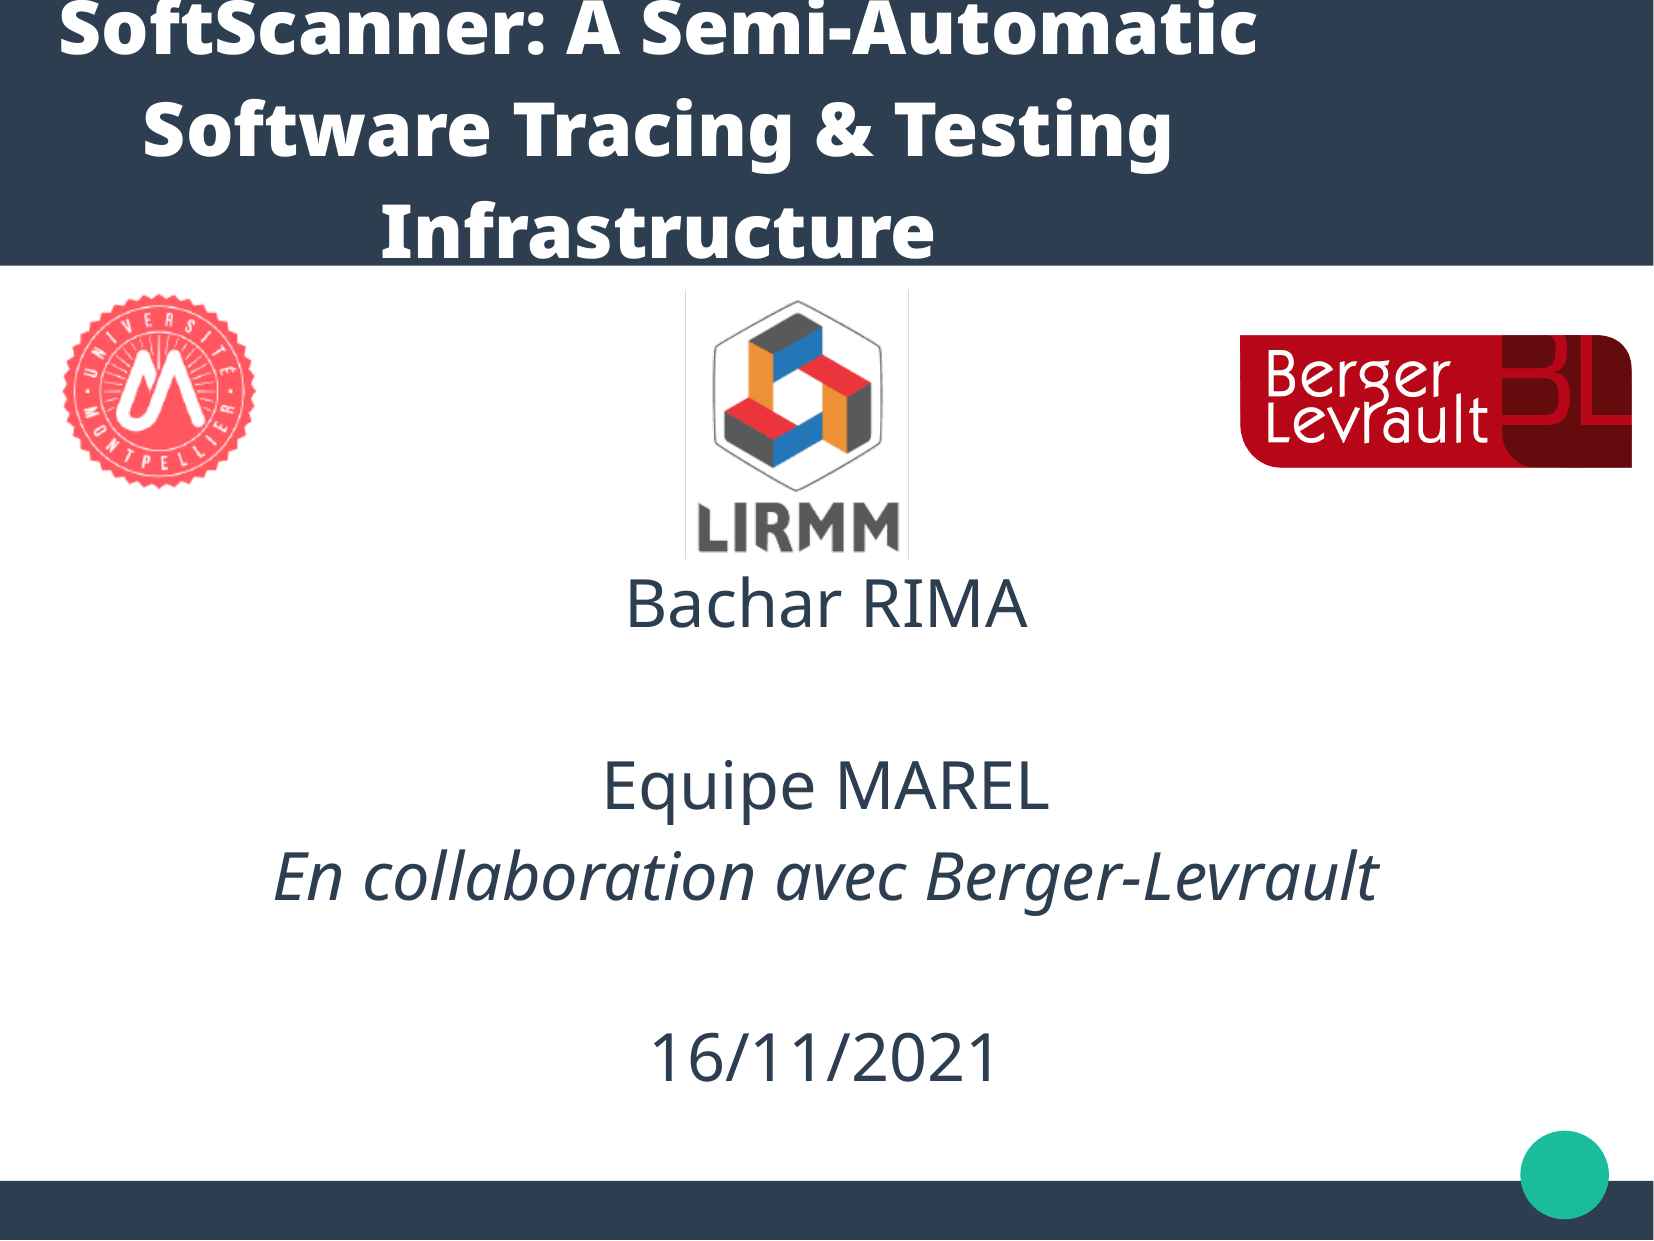

# SoftScanner: A Semi-Automatic Software Tracing & Testing Infrastructure
Bachar RIMA
Equipe MAREL
En collaboration avec Berger-Levrault
16/11/2021